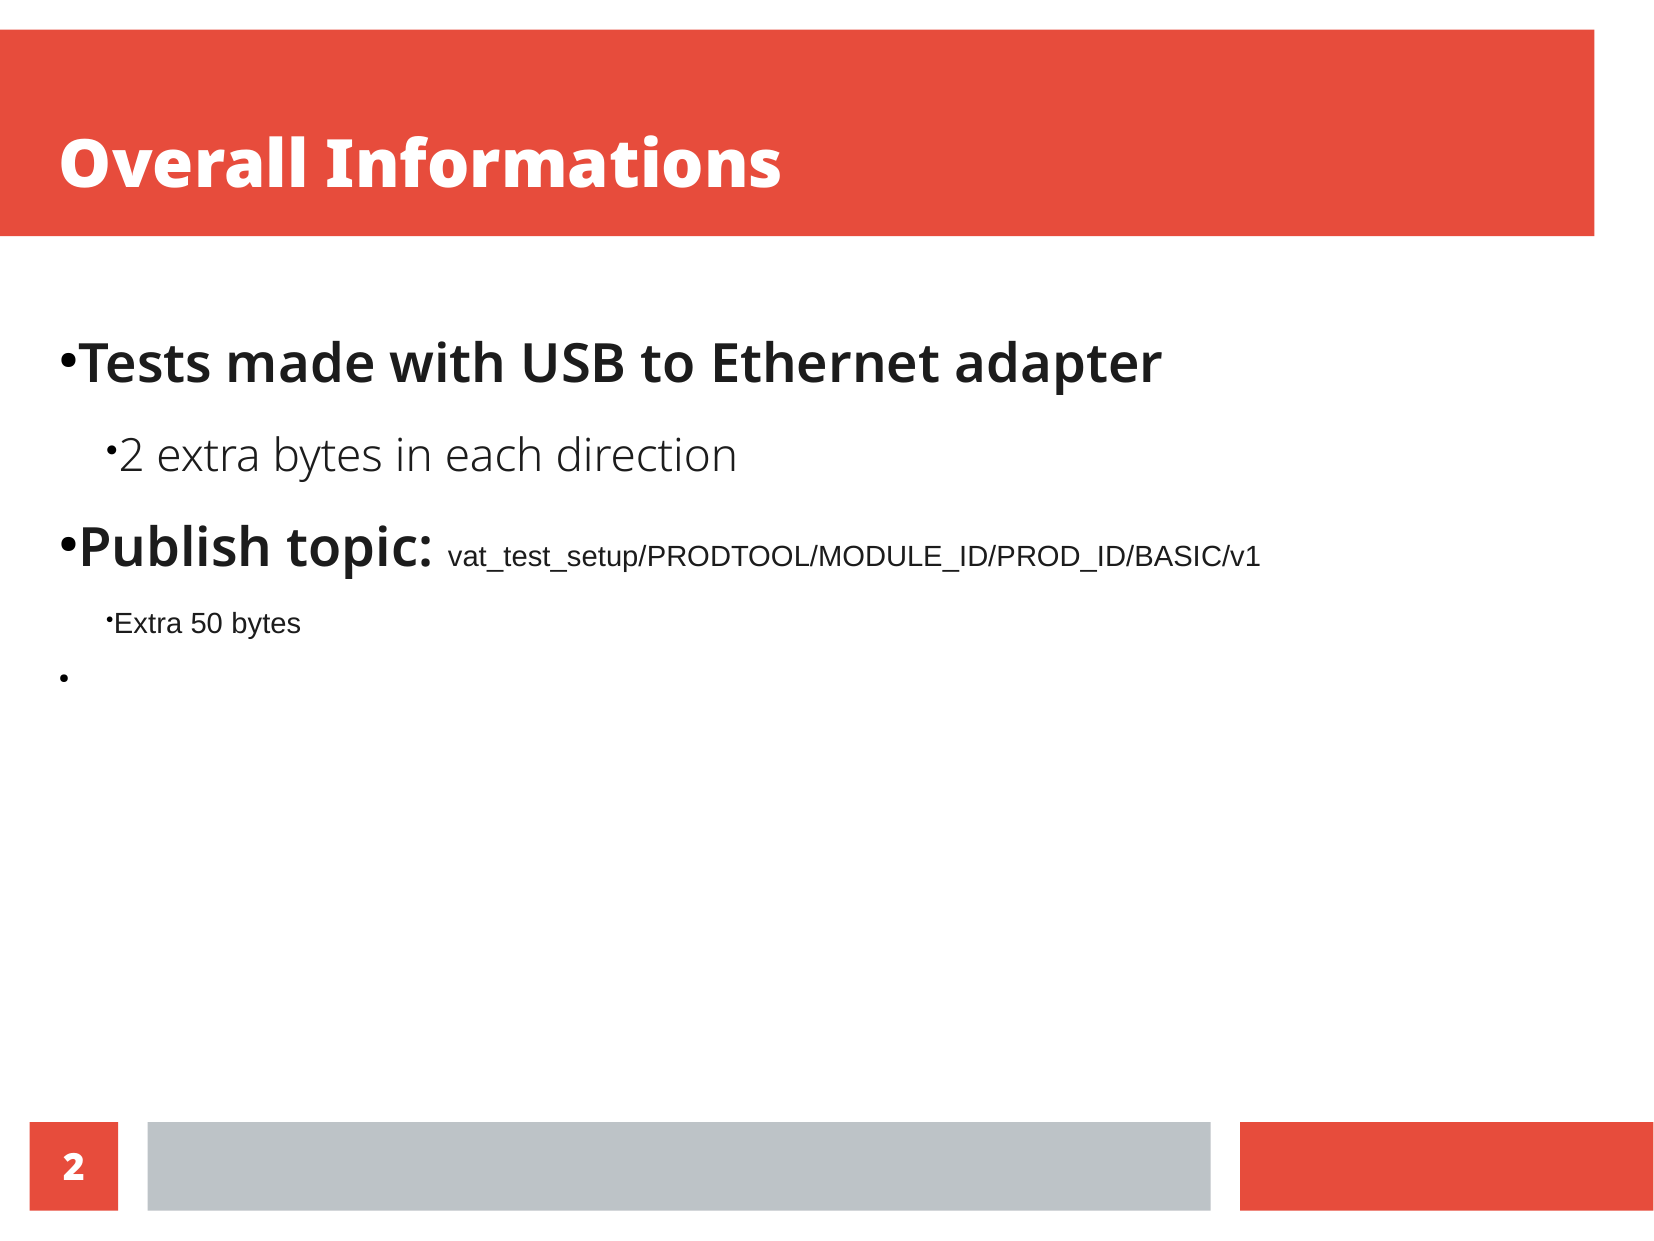

# Overall Informations
Tests made with USB to Ethernet adapter
2 extra bytes in each direction
Publish topic: vat_test_setup/PRODTOOL/MODULE_ID/PROD_ID/BASIC/v1
Extra 50 bytes
2